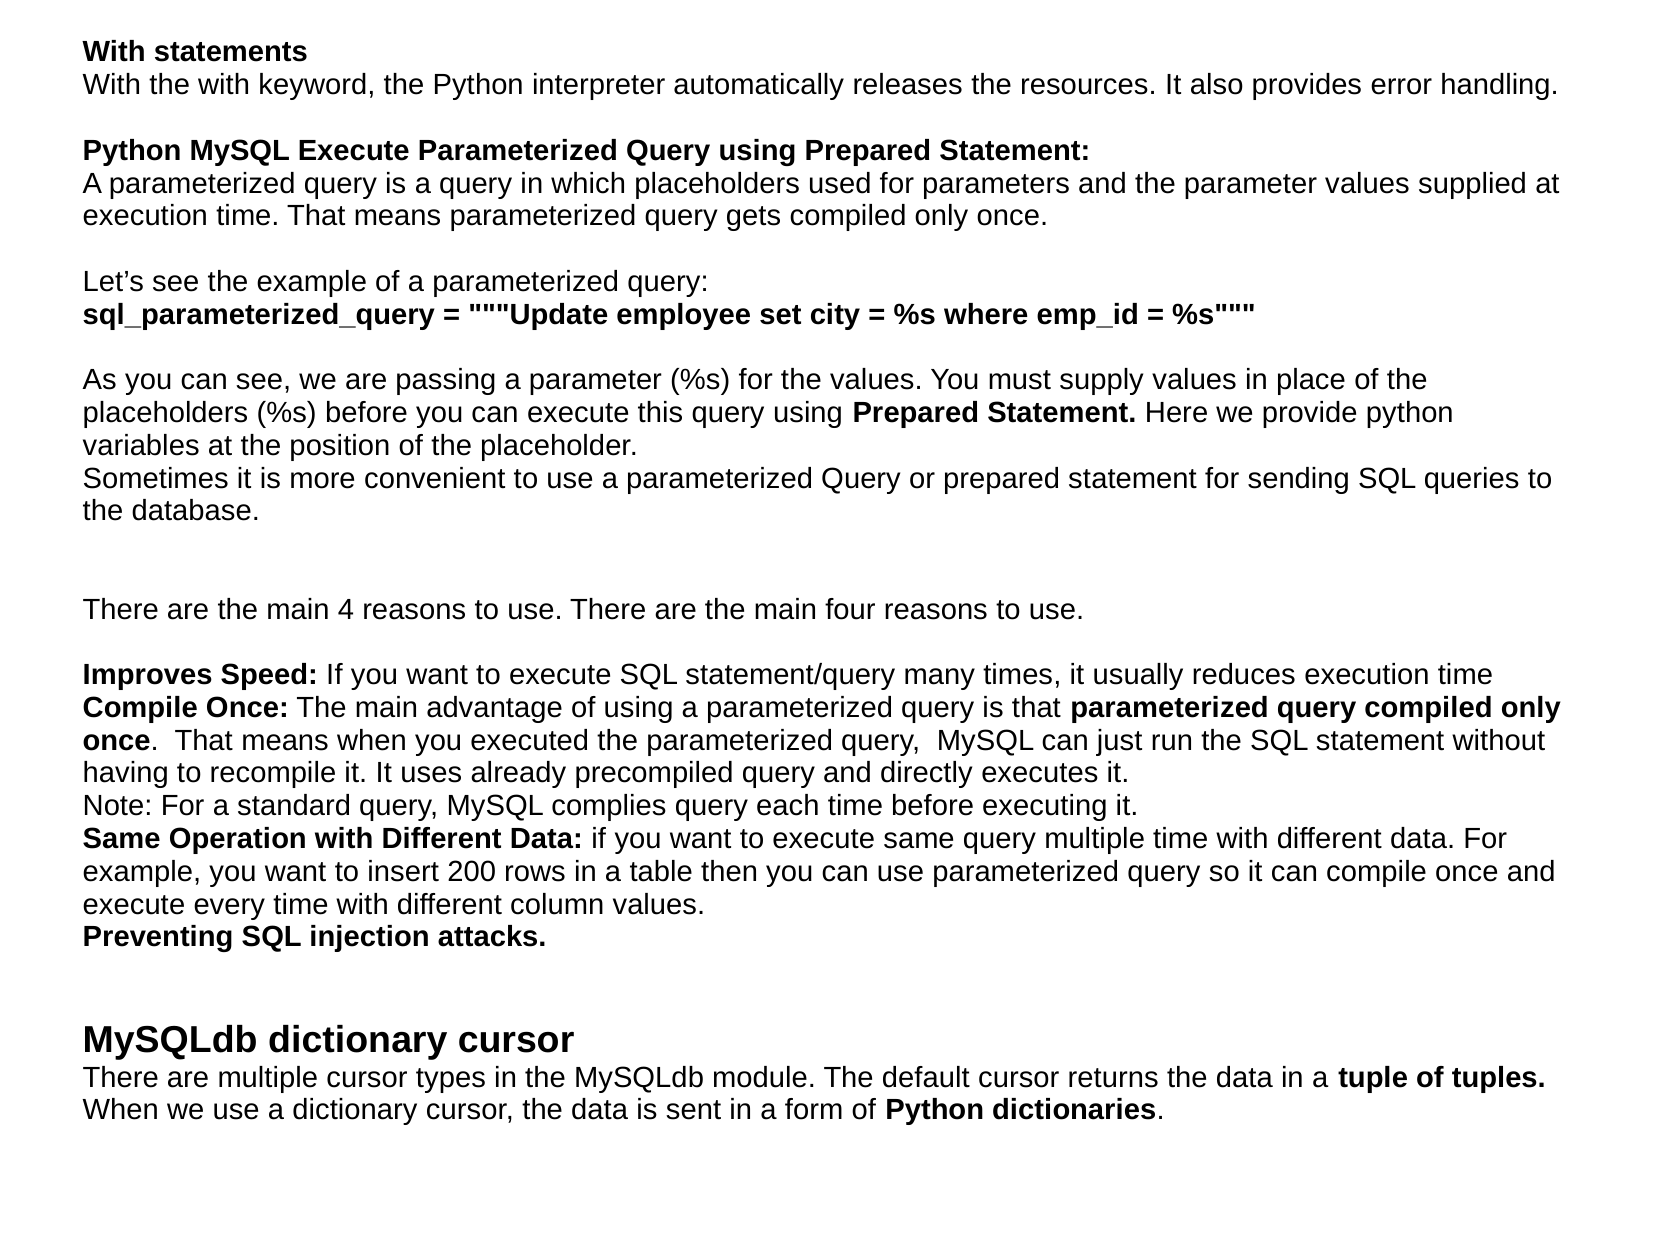

# With statements
With the with keyword, the Python interpreter automatically releases the resources. It also provides error handling.
Python MySQL Execute Parameterized Query using Prepared Statement:
A parameterized query is a query in which placeholders used for parameters and the parameter values supplied at execution time. That means parameterized query gets compiled only once.
Let’s see the example of a parameterized query:
sql_parameterized_query = """Update employee set city = %s where emp_id = %s"""
As you can see, we are passing a parameter (%s) for the values. You must supply values in place of the placeholders (%s) before you can execute this query using Prepared Statement. Here we provide python variables at the position of the placeholder.
Sometimes it is more convenient to use a parameterized Query or prepared statement for sending SQL queries to the database.
There are the main 4 reasons to use. There are the main four reasons to use.
Improves Speed: If you want to execute SQL statement/query many times, it usually reduces execution time
Compile Once: The main advantage of using a parameterized query is that parameterized query compiled only once. That means when you executed the parameterized query, MySQL can just run the SQL statement without having to recompile it. It uses already precompiled query and directly executes it.
Note: For a standard query, MySQL complies query each time before executing it.
Same Operation with Different Data: if you want to execute same query multiple time with different data. For example, you want to insert 200 rows in a table then you can use parameterized query so it can compile once and execute every time with different column values.
Preventing SQL injection attacks.
MySQLdb dictionary cursor
There are multiple cursor types in the MySQLdb module. The default cursor returns the data in a tuple of tuples. When we use a dictionary cursor, the data is sent in a form of Python dictionaries.